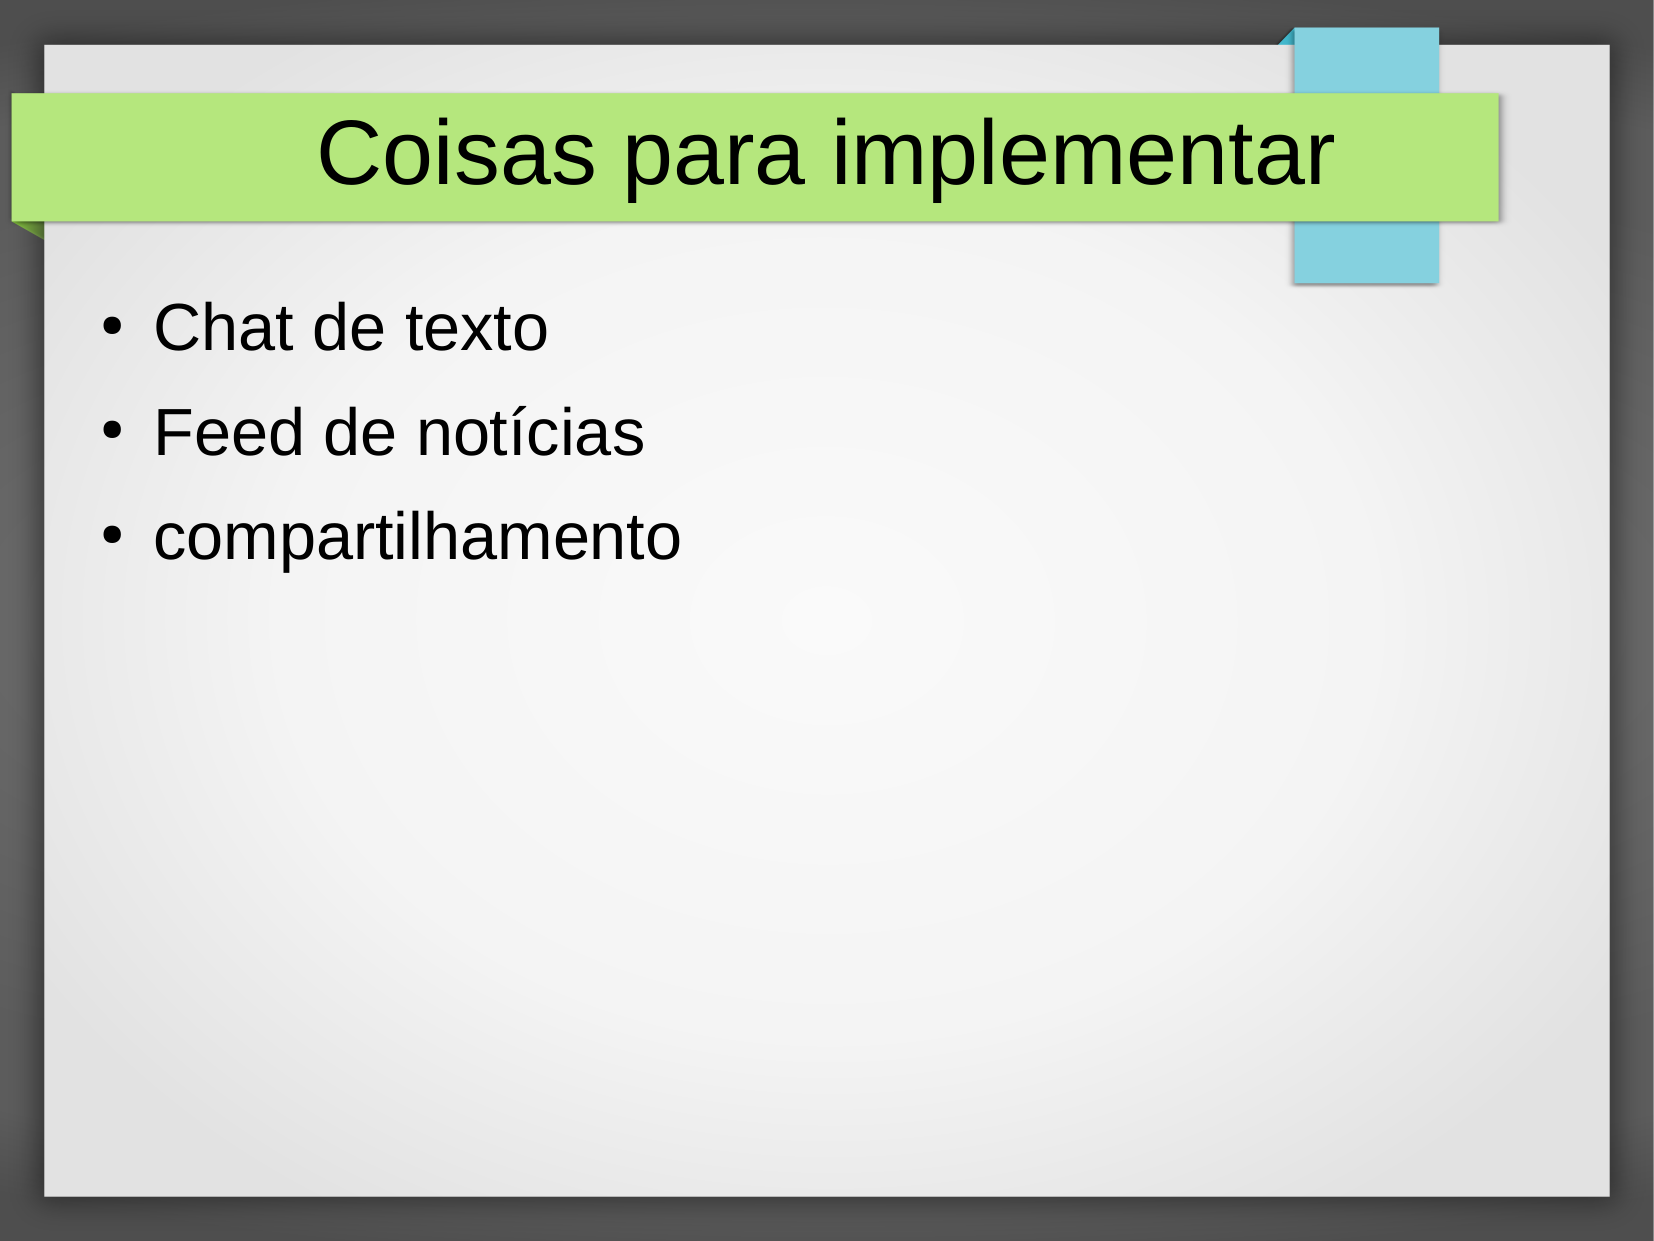

# Coisas para implementar
Chat de texto
Feed de notícias
compartilhamento